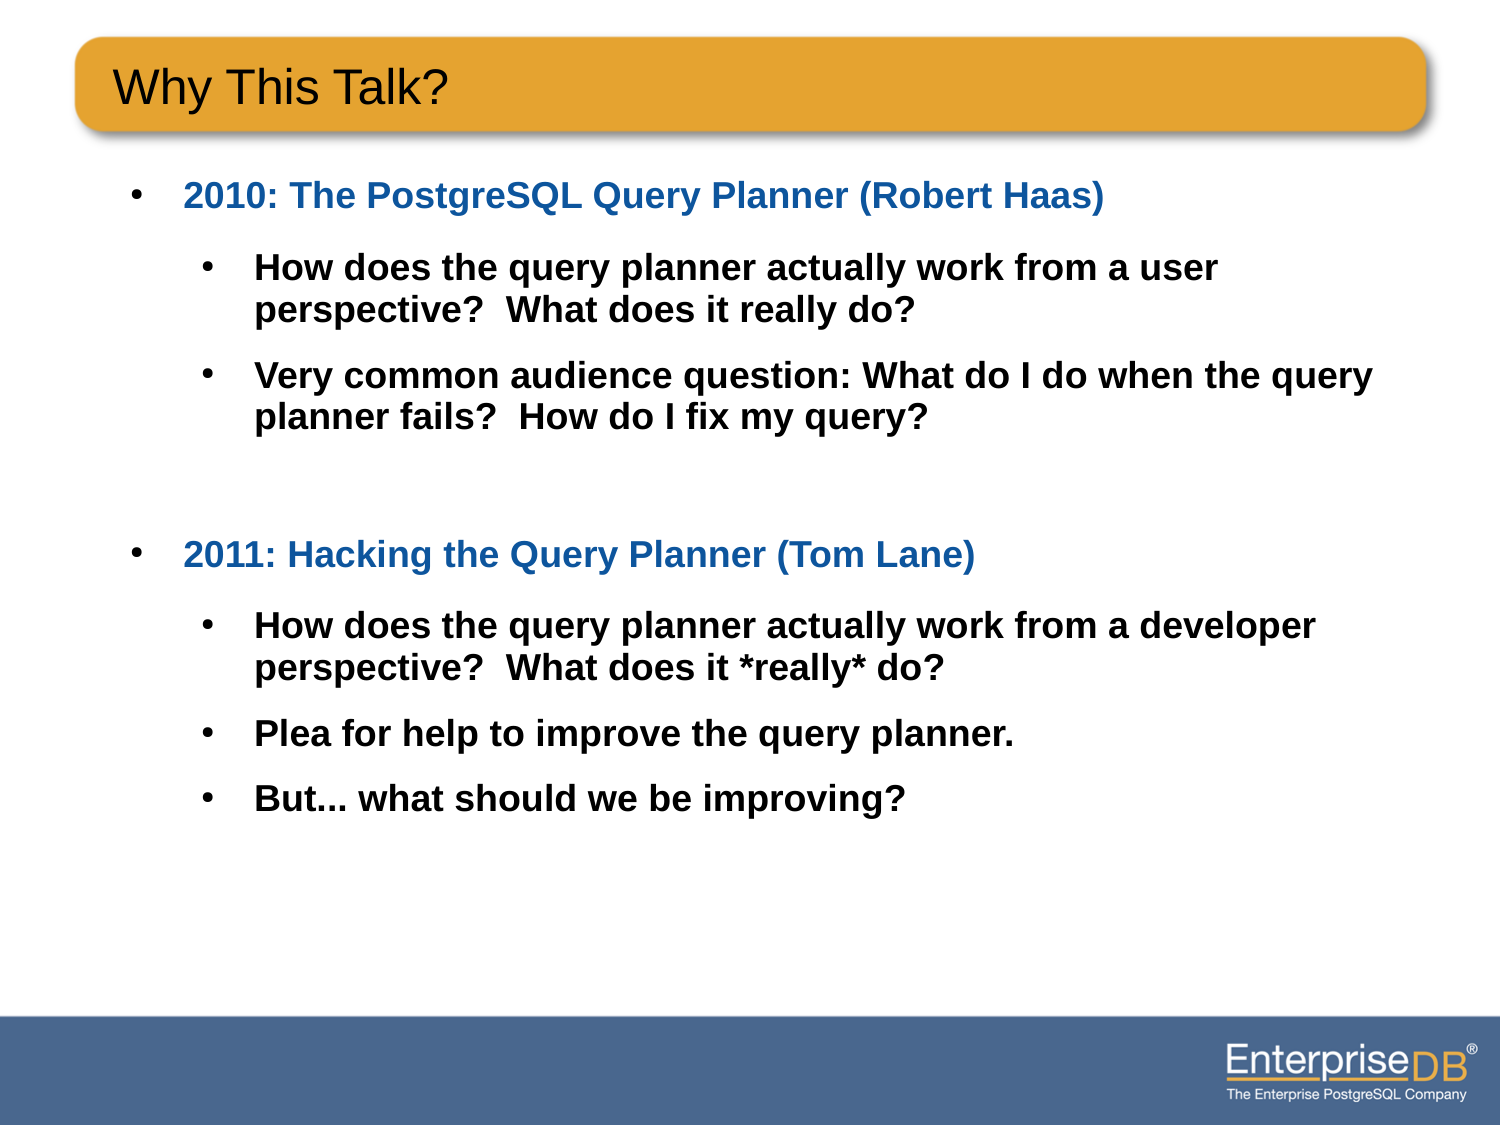

# Why This Talk?
2010: The PostgreSQL Query Planner (Robert Haas)
How does the query planner actually work from a user perspective? What does it really do?
Very common audience question: What do I do when the query planner fails? How do I fix my query?
2011: Hacking the Query Planner (Tom Lane)
How does the query planner actually work from a developer perspective? What does it *really* do?
Plea for help to improve the query planner.
But... what should we be improving?